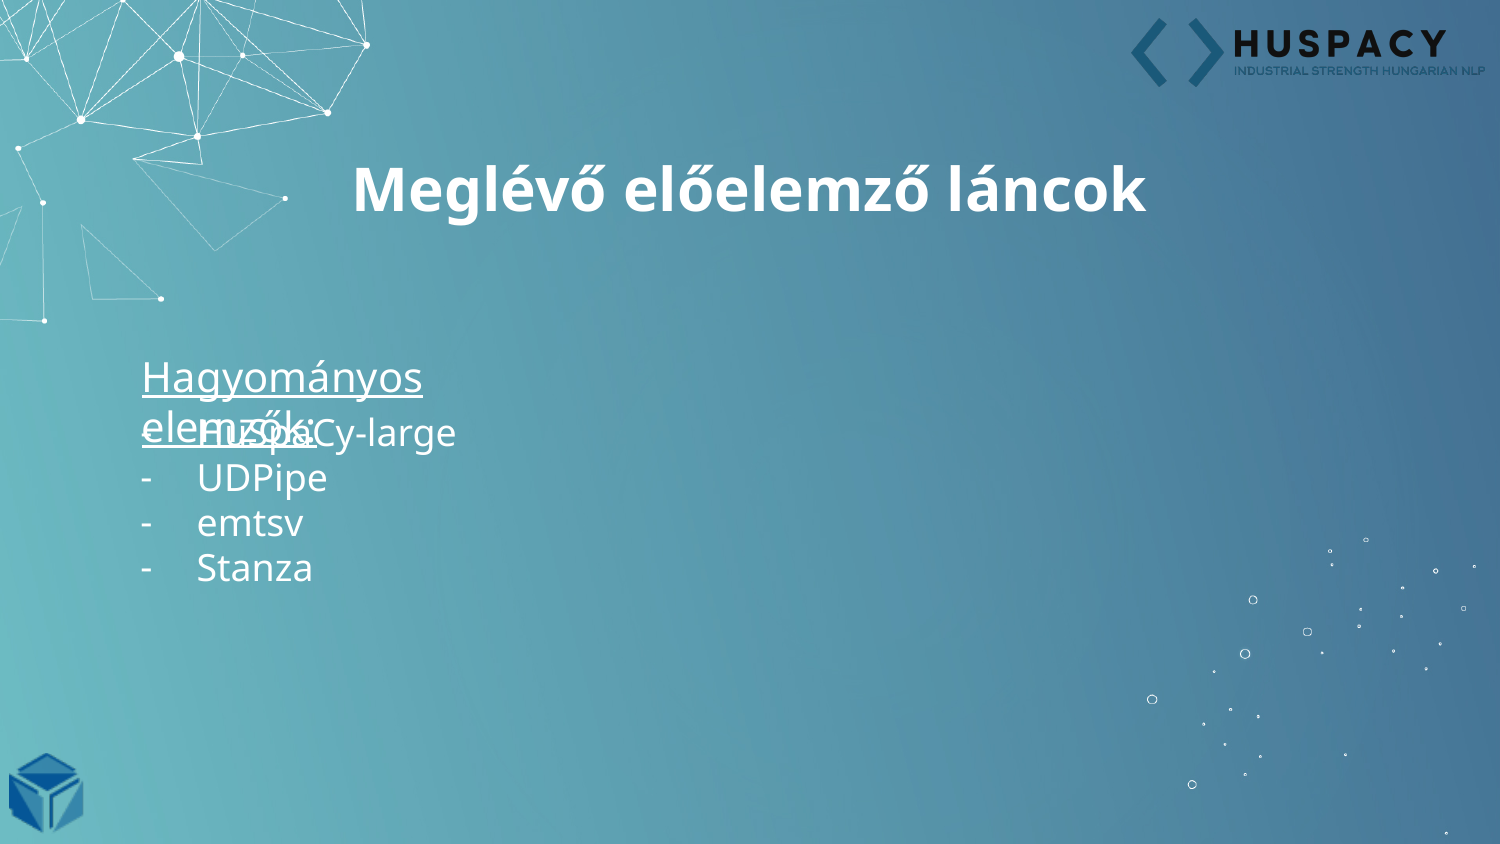

Meglévő előelemző láncok
Hagyományos elemzők:
HuSpaCy-large
UDPipe
emtsv
Stanza